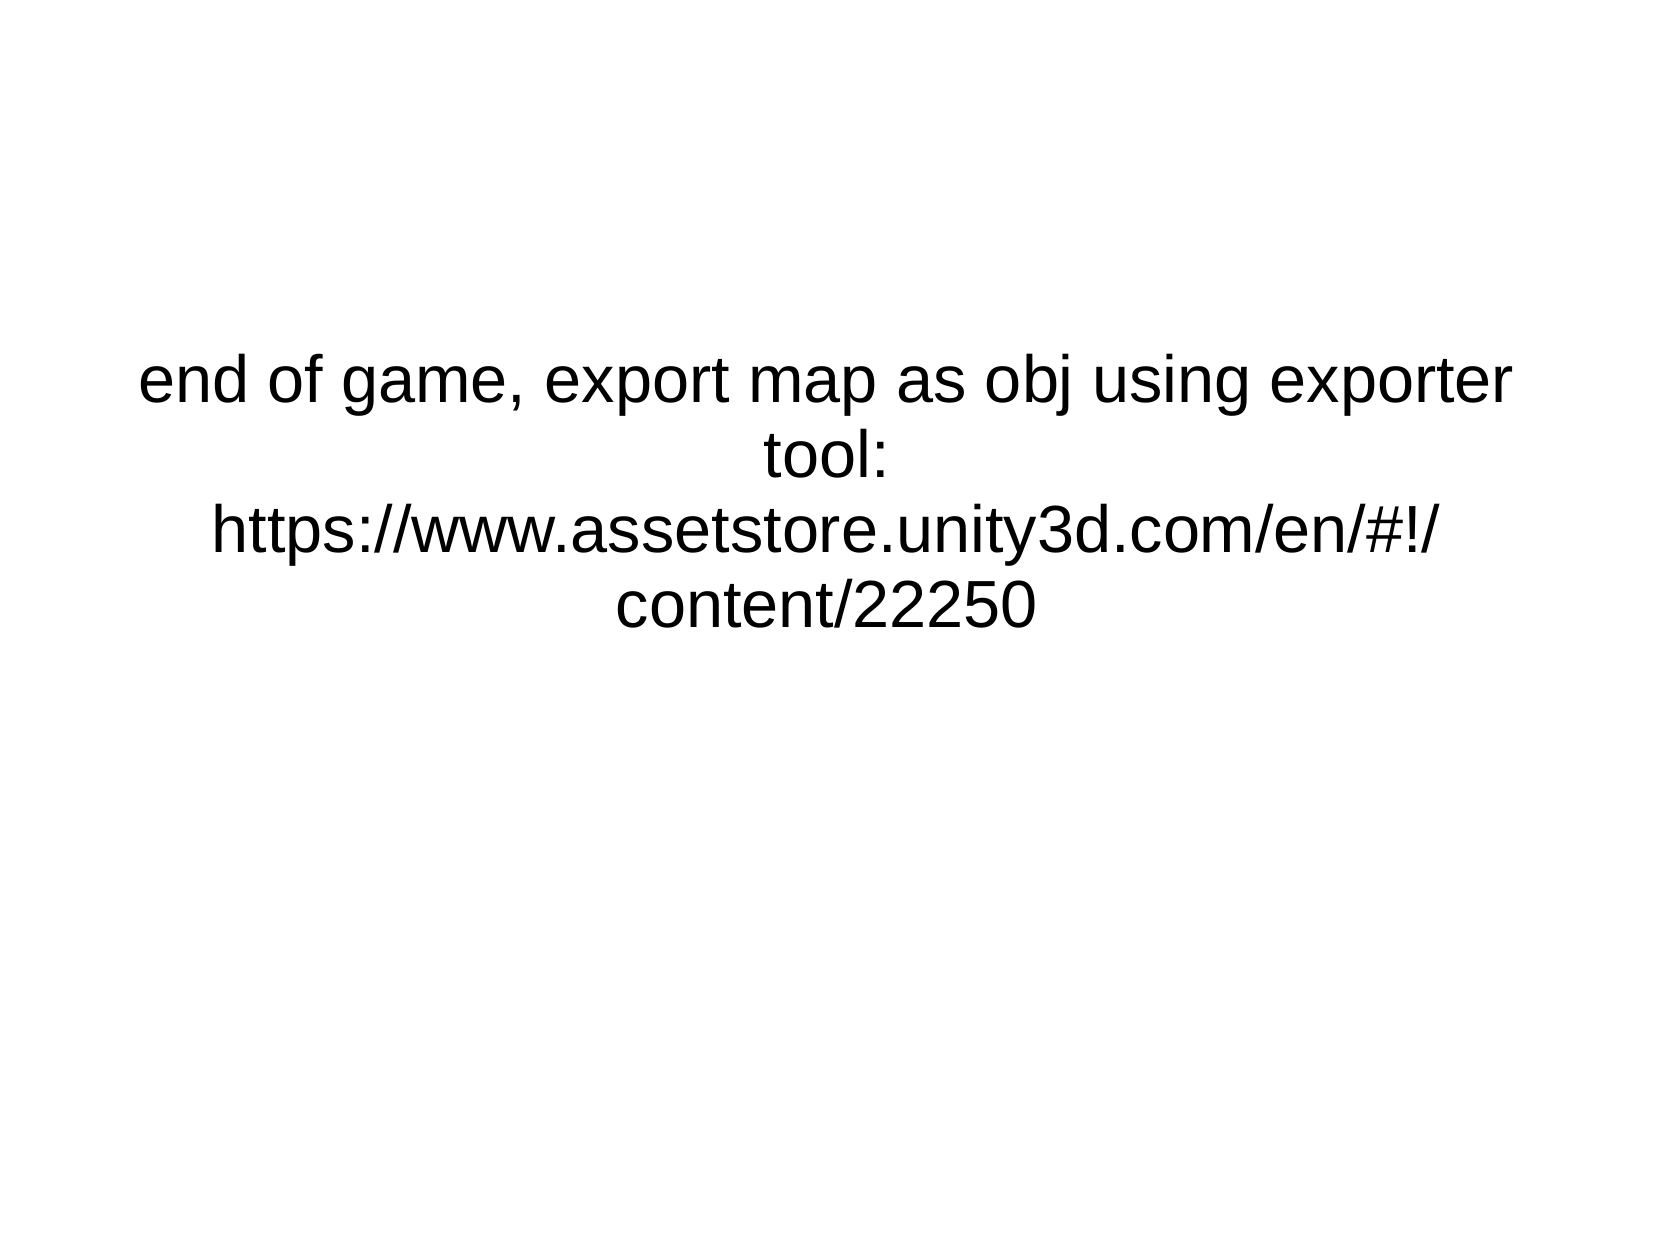

# end of game, export map as obj using exporter tool:
https://www.assetstore.unity3d.com/en/#!/content/22250